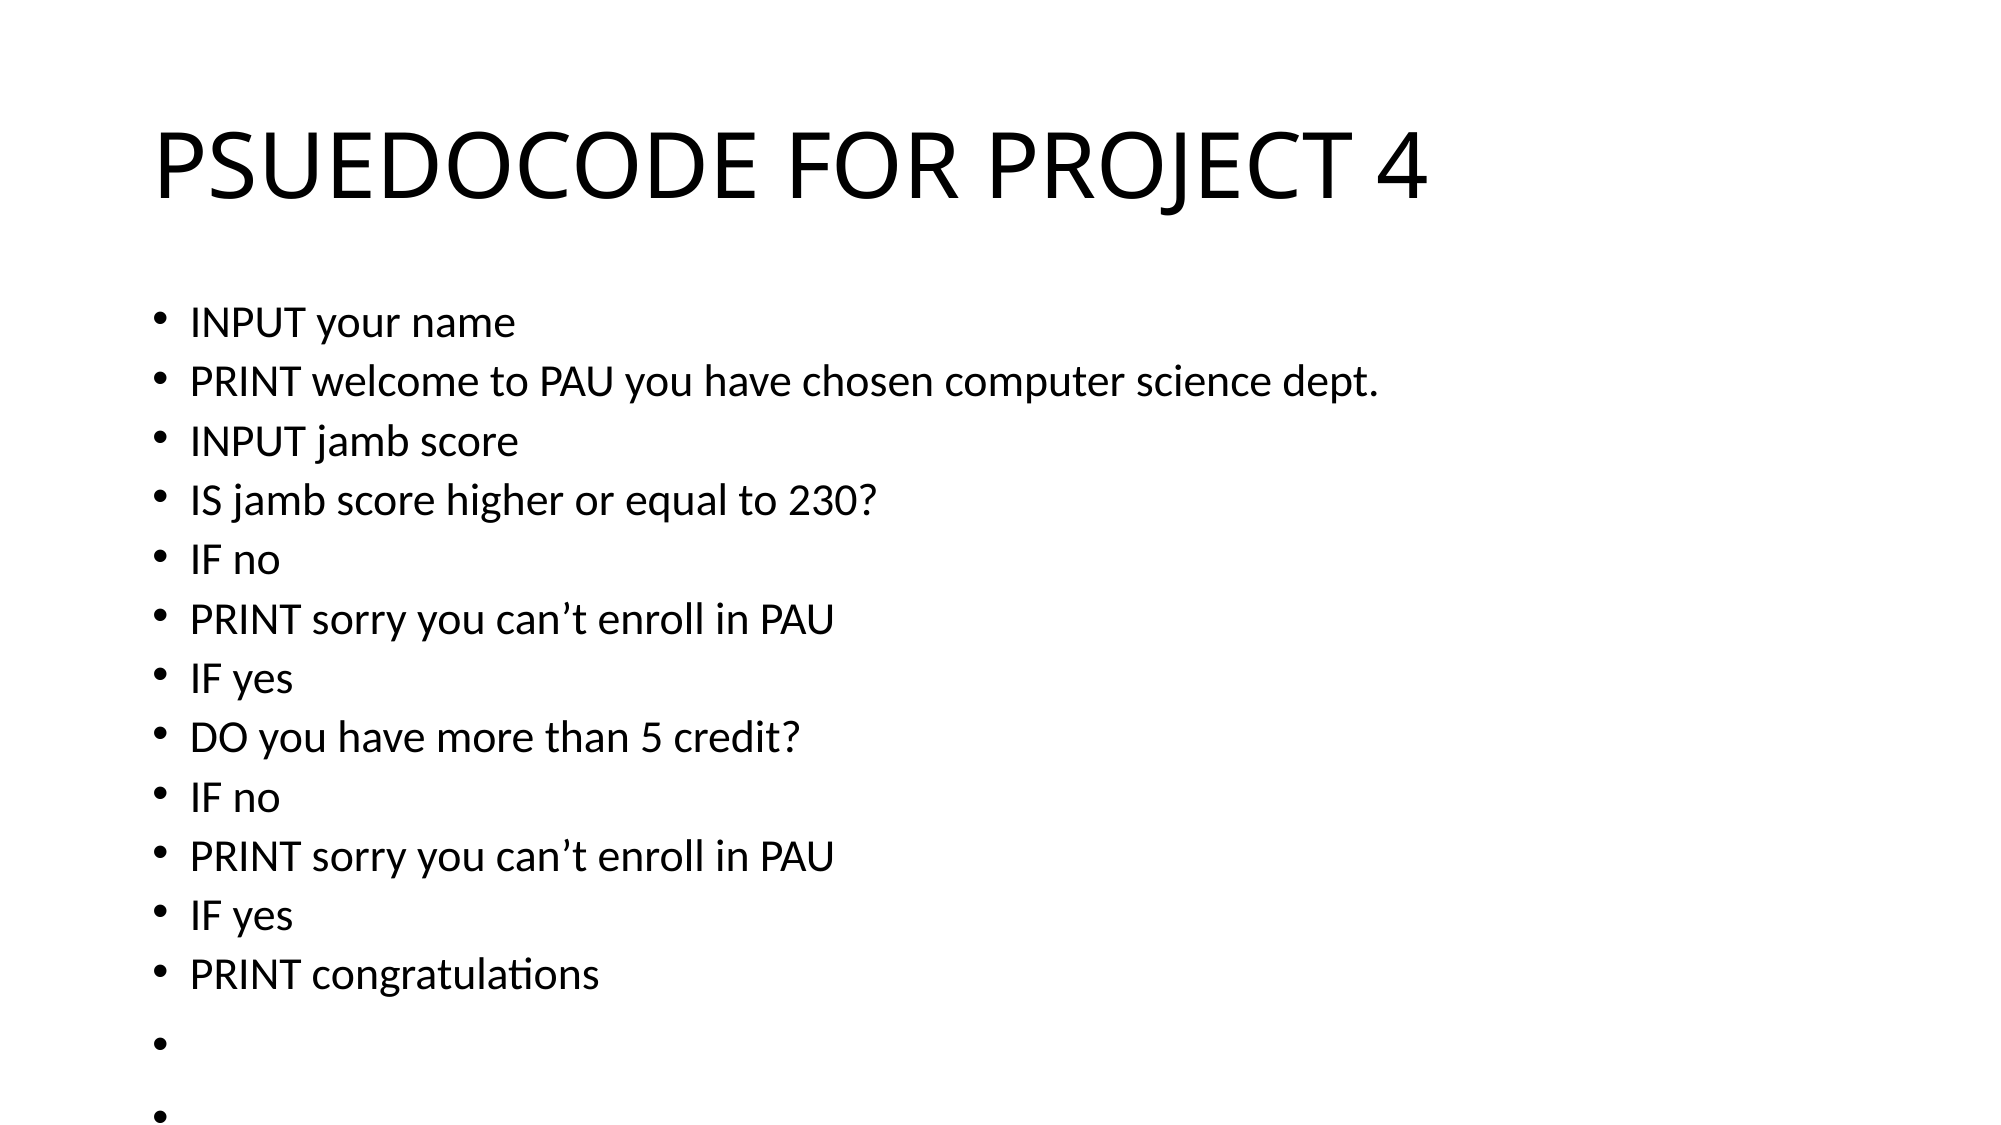

# PSUEDOCODE FOR PROJECT 4
INPUT your name
PRINT welcome to PAU you have chosen computer science dept.
INPUT jamb score
IS jamb score higher or equal to 230?
IF no
PRINT sorry you can’t enroll in PAU
IF yes
DO you have more than 5 credit?
IF no
PRINT sorry you can’t enroll in PAU
IF yes
PRINT congratulations